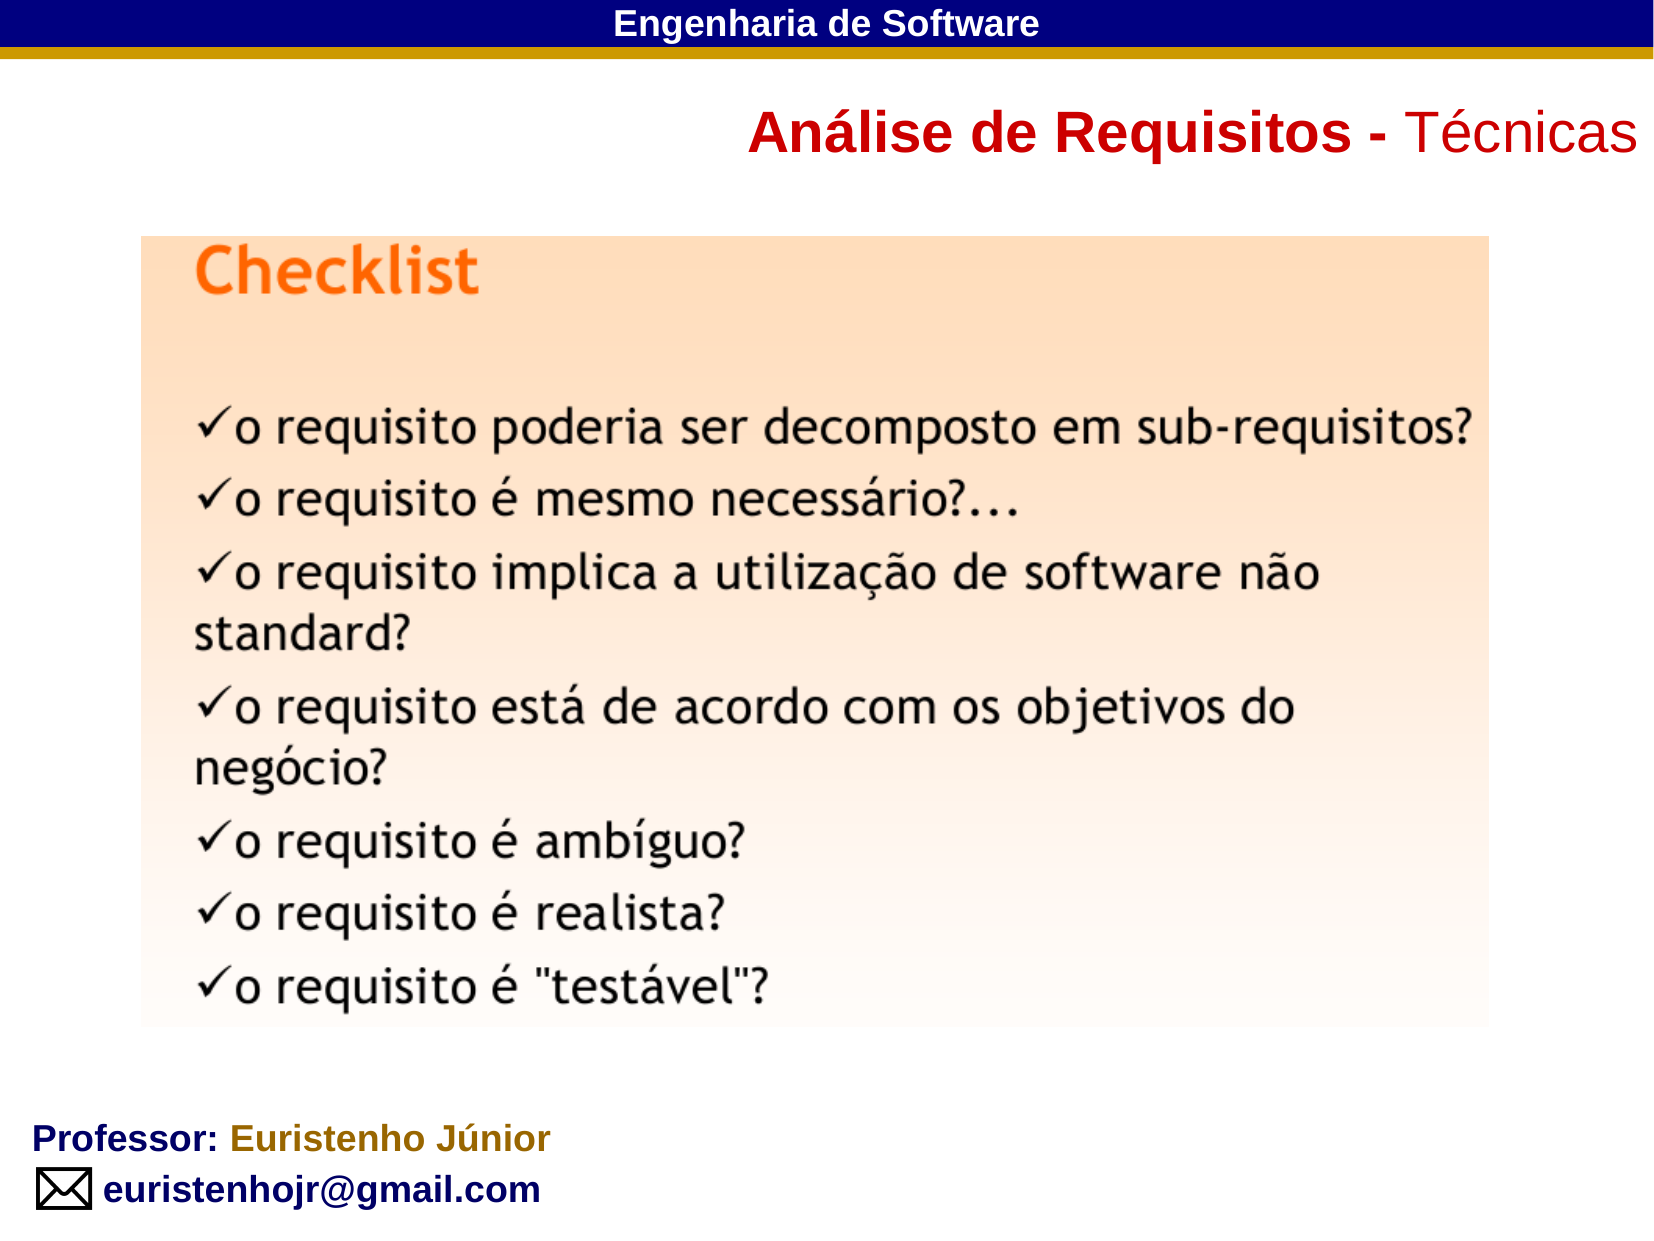

Engenharia de Software
Análise de Requisitos - Técnicas
Professor: Euristenho Júnior
euristenhojr@gmail.com